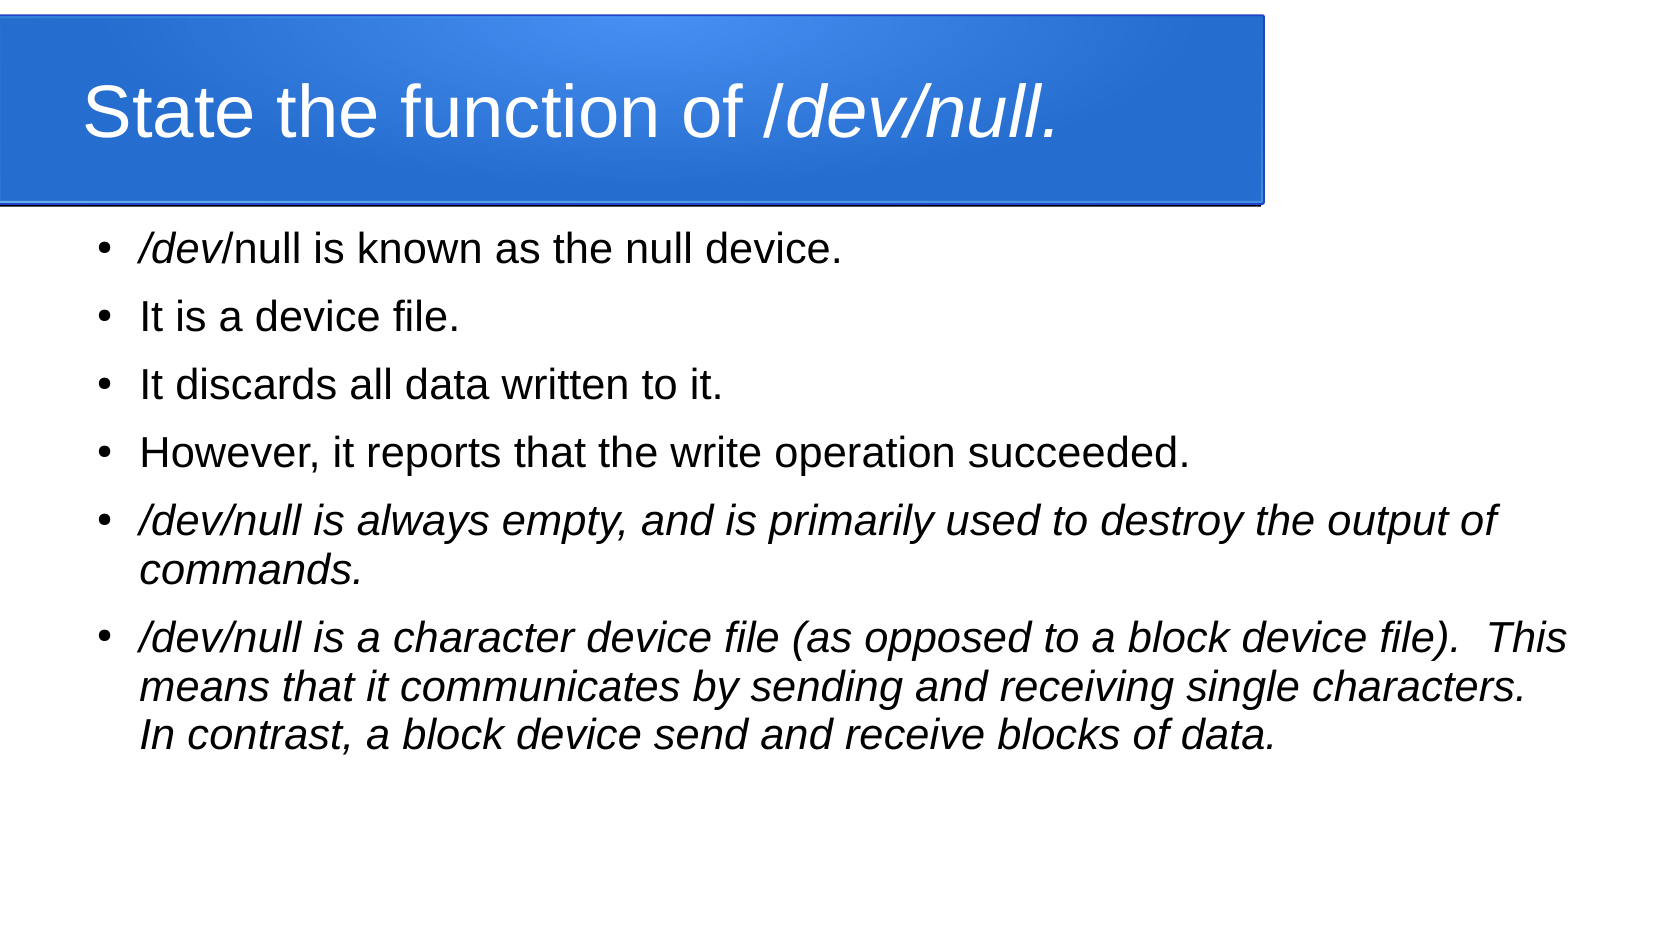

# State the function of /dev/null.
/dev/null is known as the null device.
It is a device file.
It discards all data written to it.
However, it reports that the write operation succeeded.
/dev/null is always empty, and is primarily used to destroy the output of commands.
/dev/null is a character device file (as opposed to a block device file). This means that it communicates by sending and receiving single characters. In contrast, a block device send and receive blocks of data.